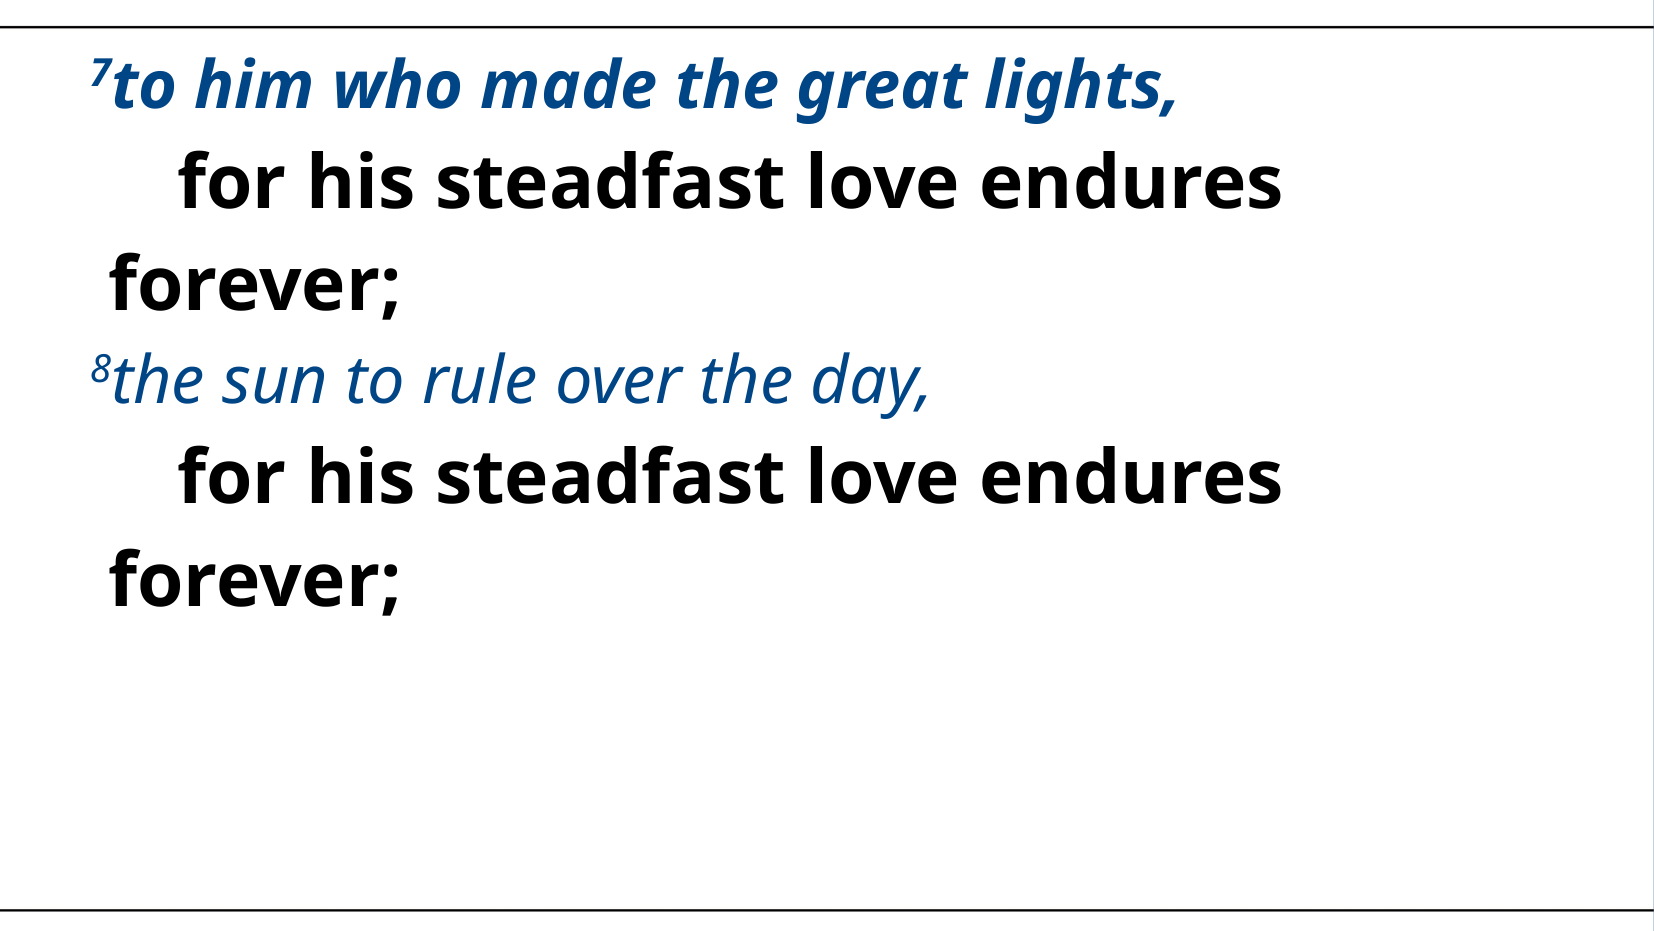

7to him who made the great lights,
 for his steadfast love endures forever;
8the sun to rule over the day,
 for his steadfast love endures forever;